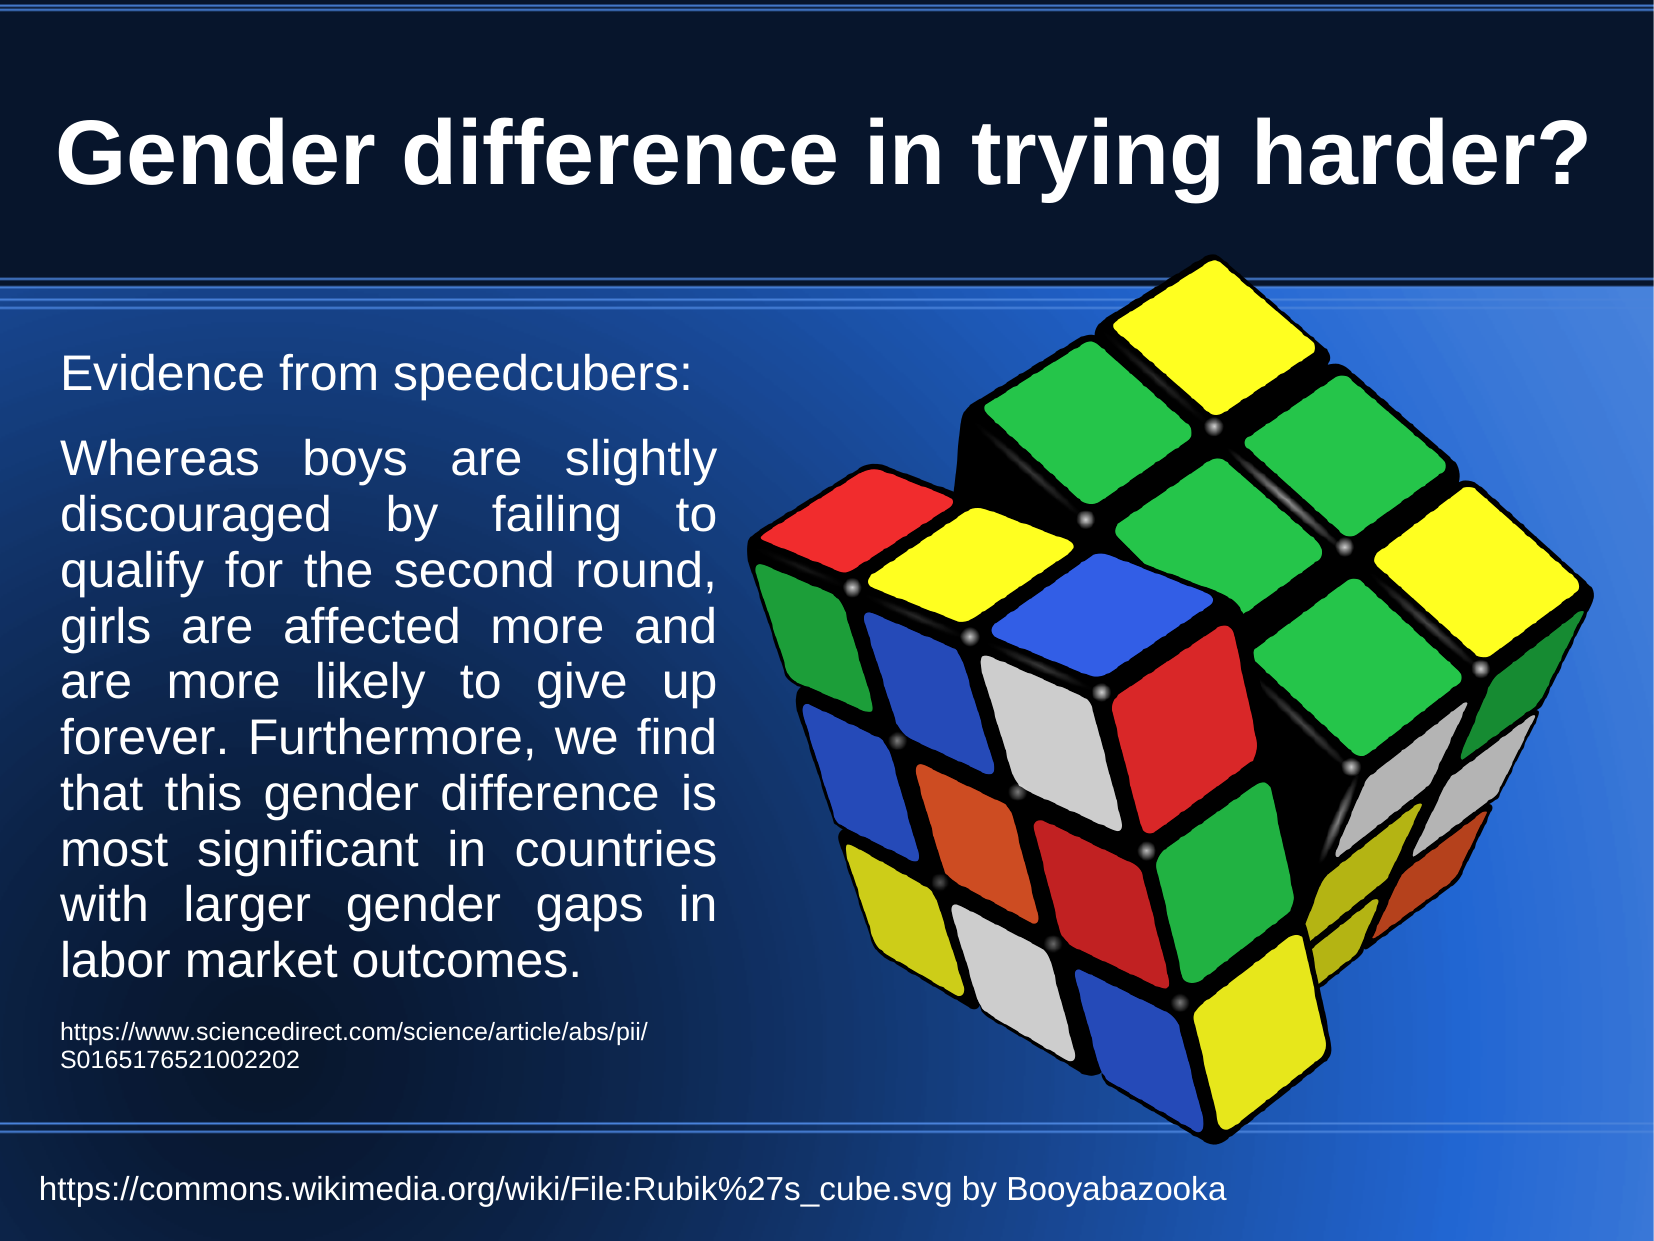

# Gender difference in trying harder?
Evidence from speedcubers:
Whereas boys are slightly discouraged by failing to qualify for the second round, girls are affected more and are more likely to give up forever. Furthermore, we find that this gender difference is most significant in countries with larger gender gaps in labor market outcomes.
https://www.sciencedirect.com/science/article/abs/pii/S0165176521002202
https://commons.wikimedia.org/wiki/File:Rubik%27s_cube.svg by Booyabazooka